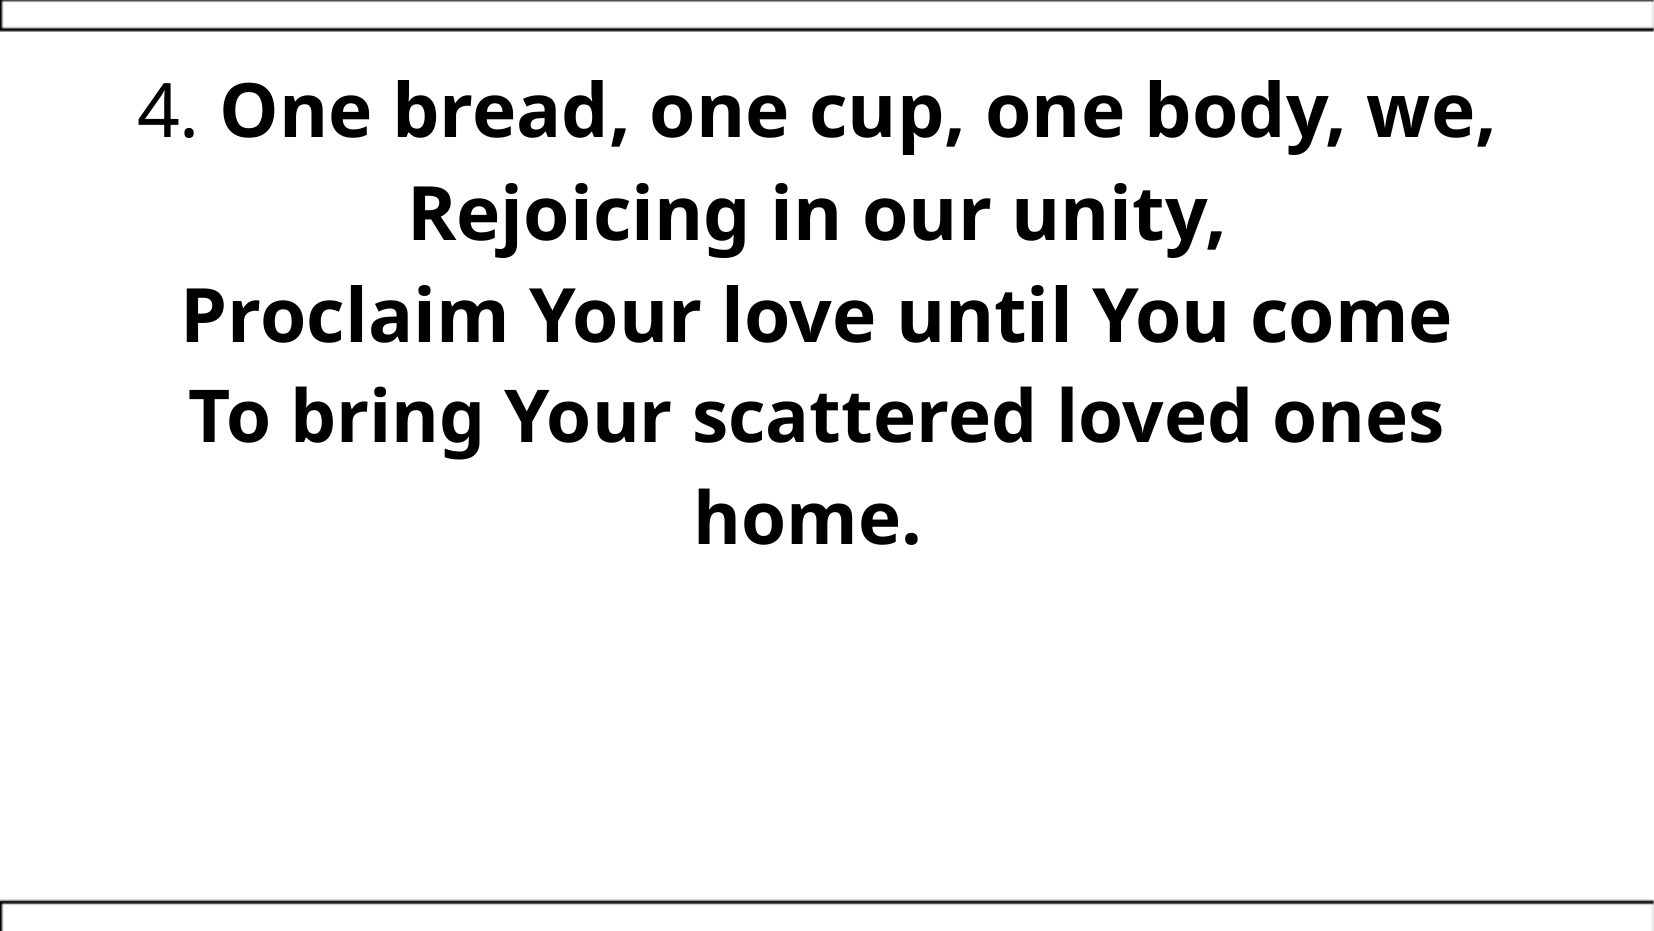

4. One bread, one cup, one body, we,
Rejoicing in our unity,
Proclaim Your love until You come
To bring Your scattered loved ones home.